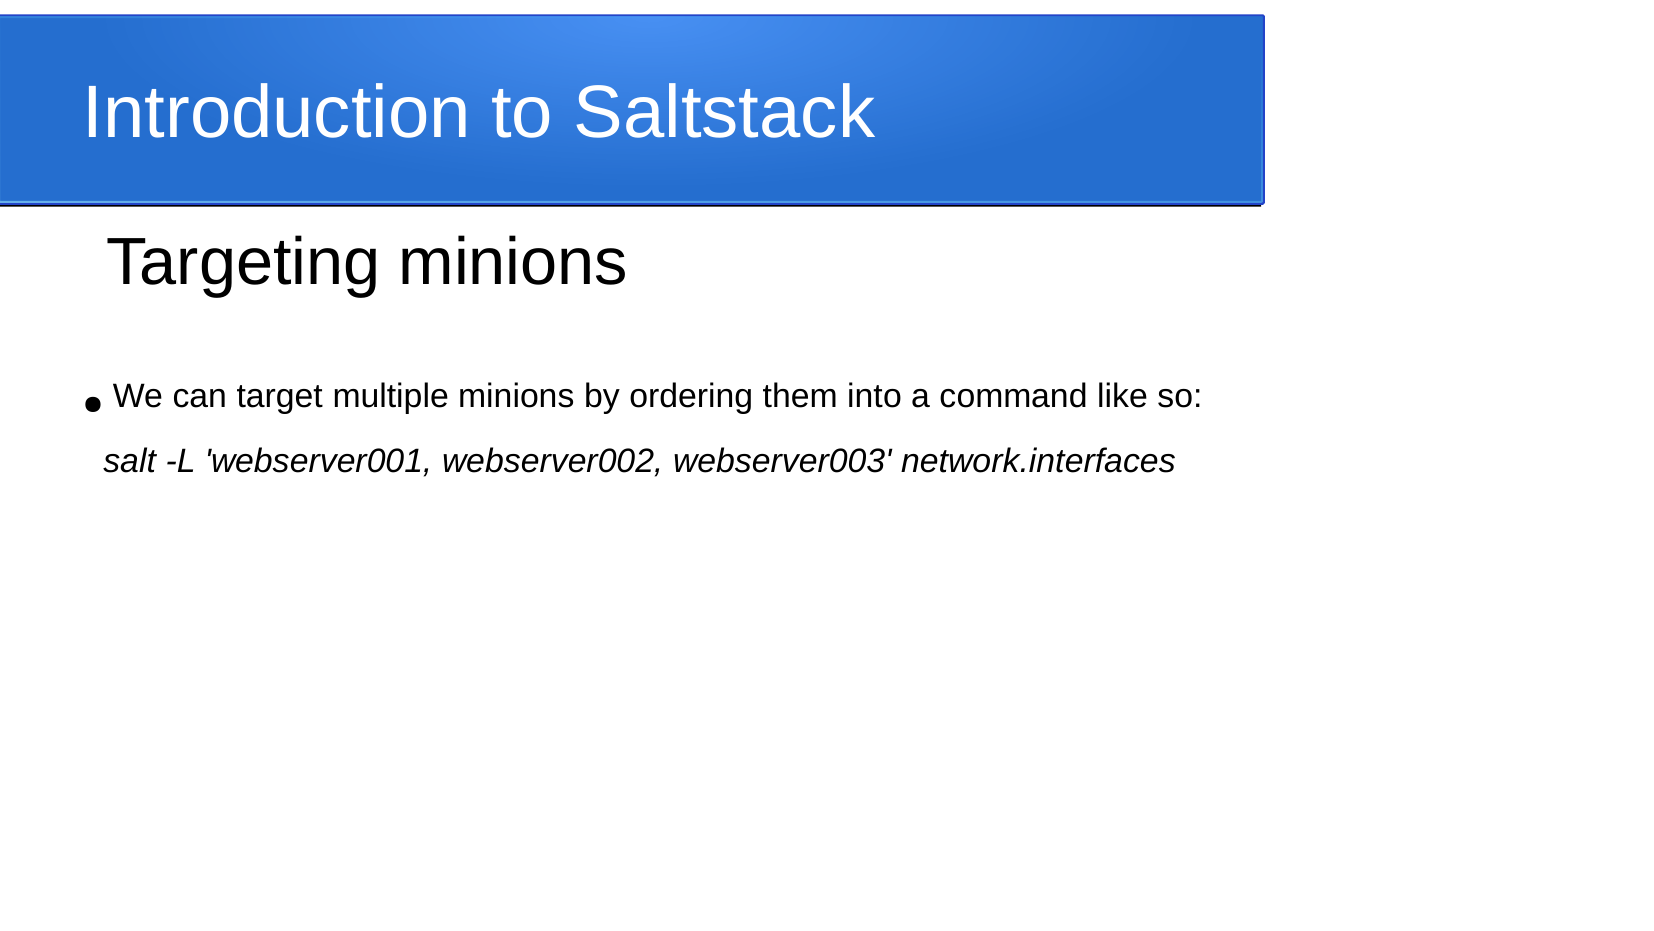

# Introduction to Saltstack
Targeting minions
 We can target multiple minions by ordering them into a command like so:
salt -L 'webserver001, webserver002, webserver003' network.interfaces